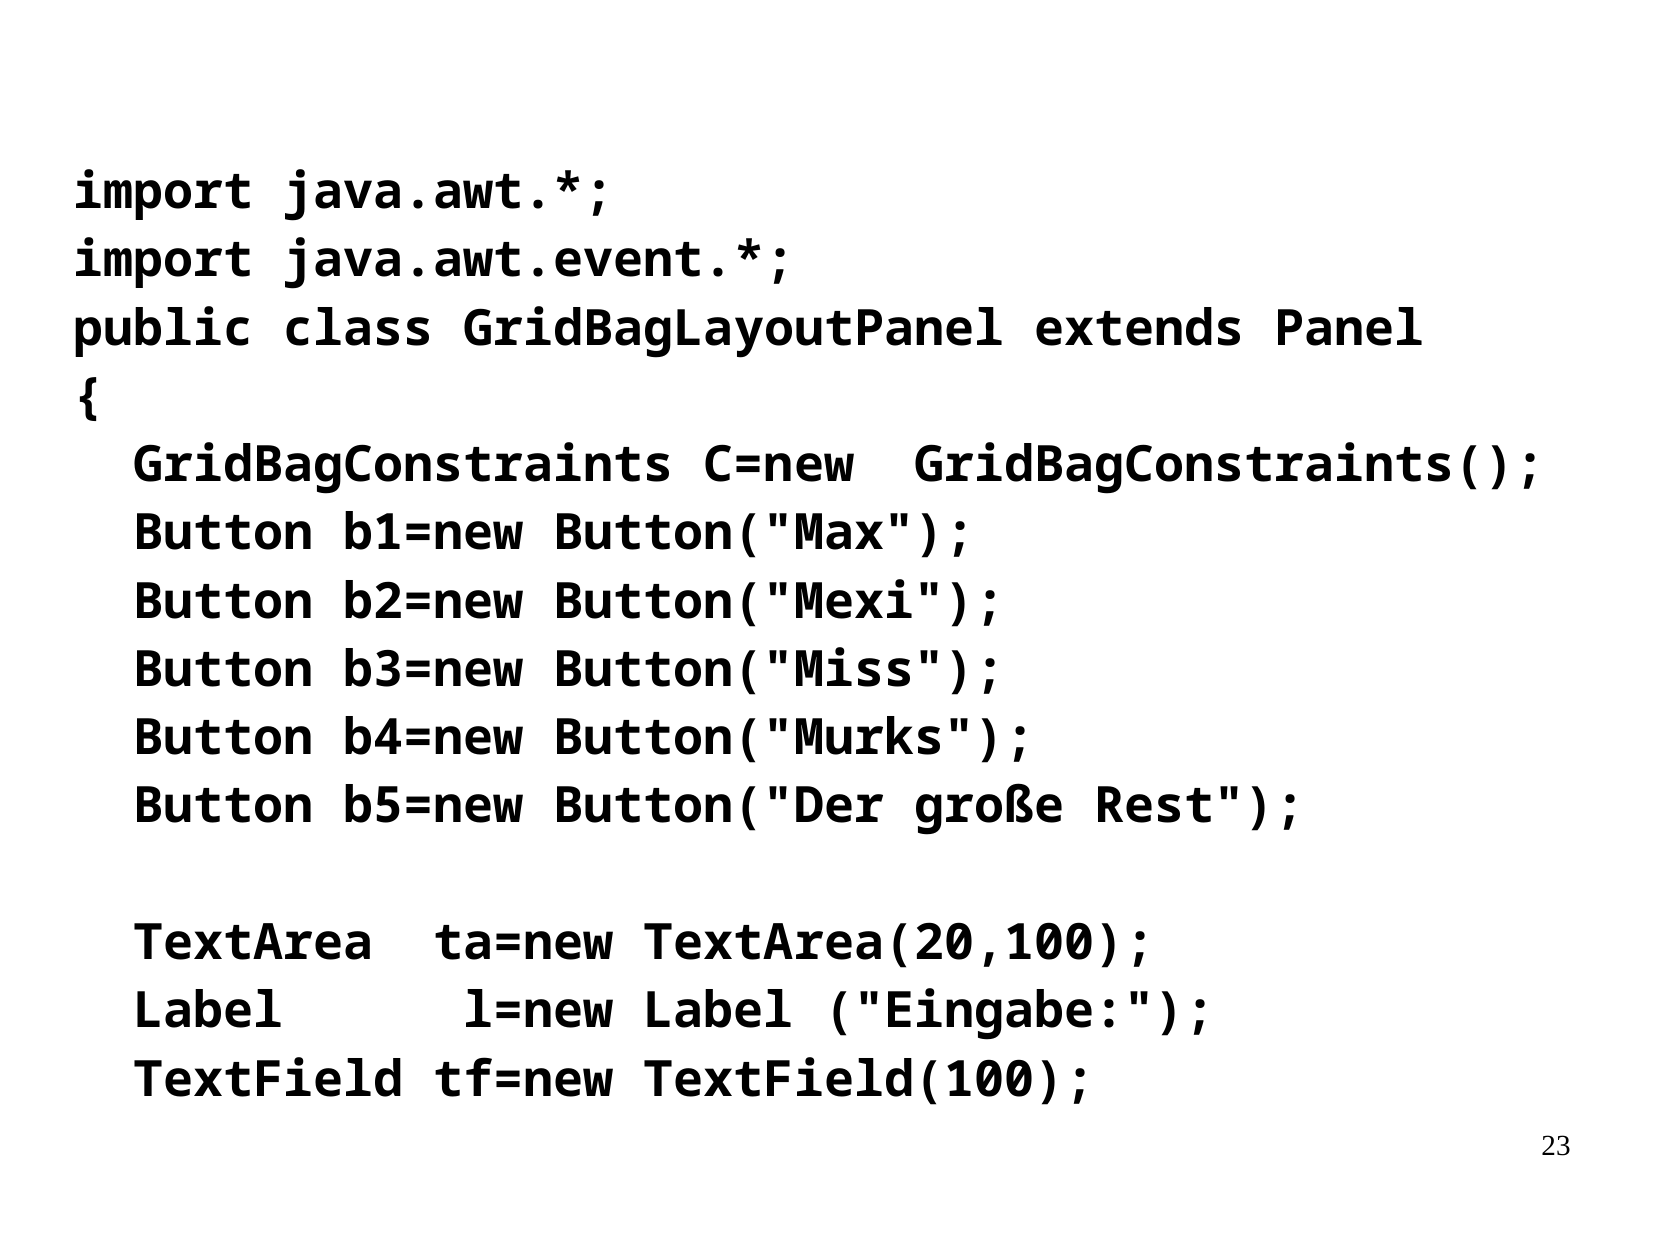

import java.awt.*;
import java.awt.event.*;
public class GridBagLayoutPanel extends Panel
{
 GridBagConstraints C=new GridBagConstraints();
 Button b1=new Button("Max");
 Button b2=new Button("Mexi");
 Button b3=new Button("Miss");
 Button b4=new Button("Murks");
 Button b5=new Button("Der große Rest");
 TextArea ta=new TextArea(20,100);
 Label l=new Label ("Eingabe:");
 TextField tf=new TextField(100);
23